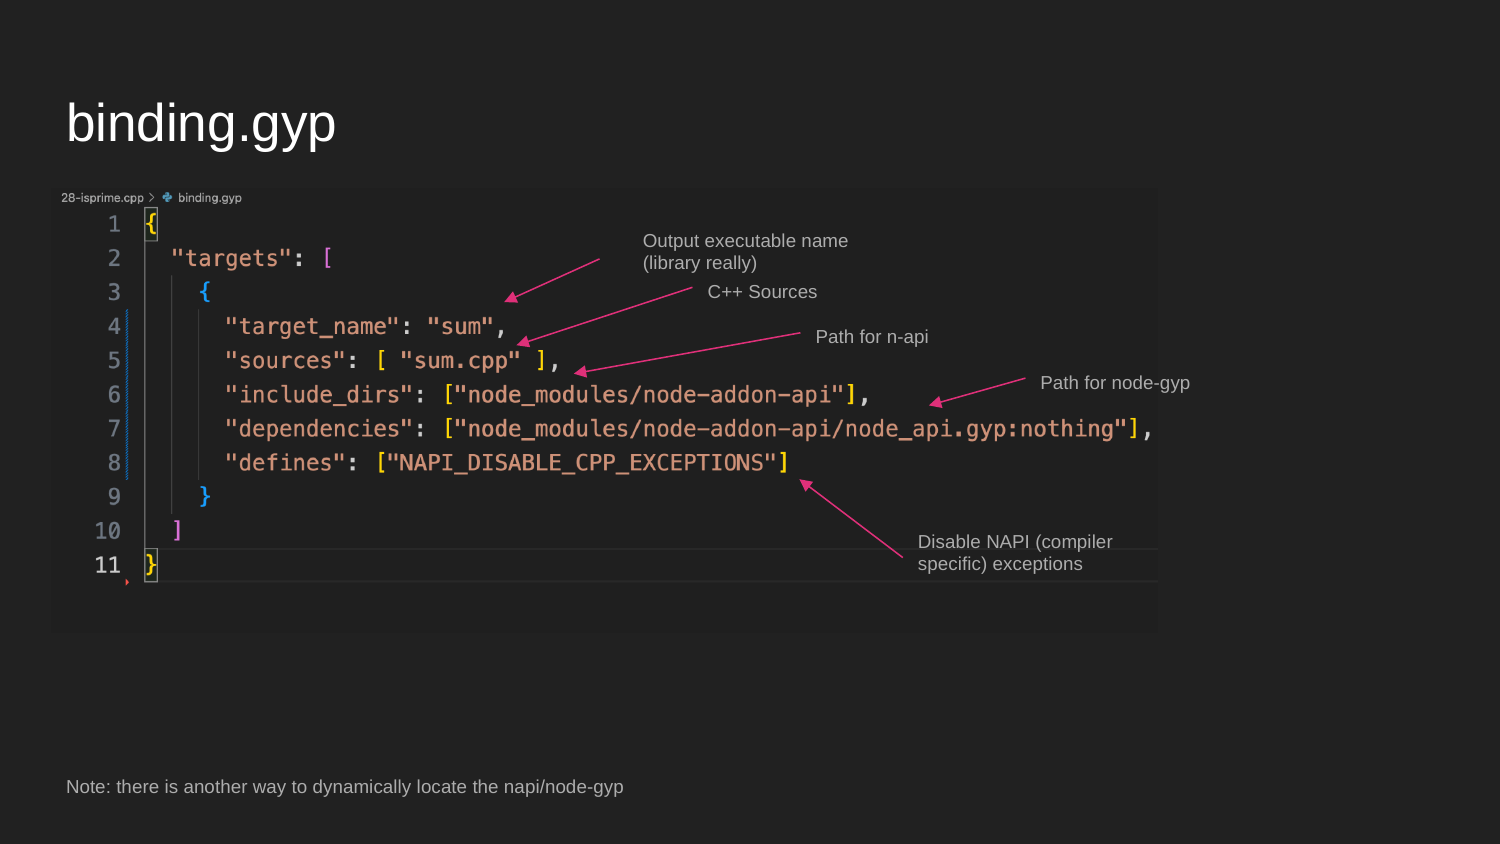

# binding.gyp
Output executable name (library really)
C++ Sources
Path for n-api
Path for node-gyp
Disable NAPI (compiler specific) exceptions
Note: there is another way to dynamically locate the napi/node-gyp